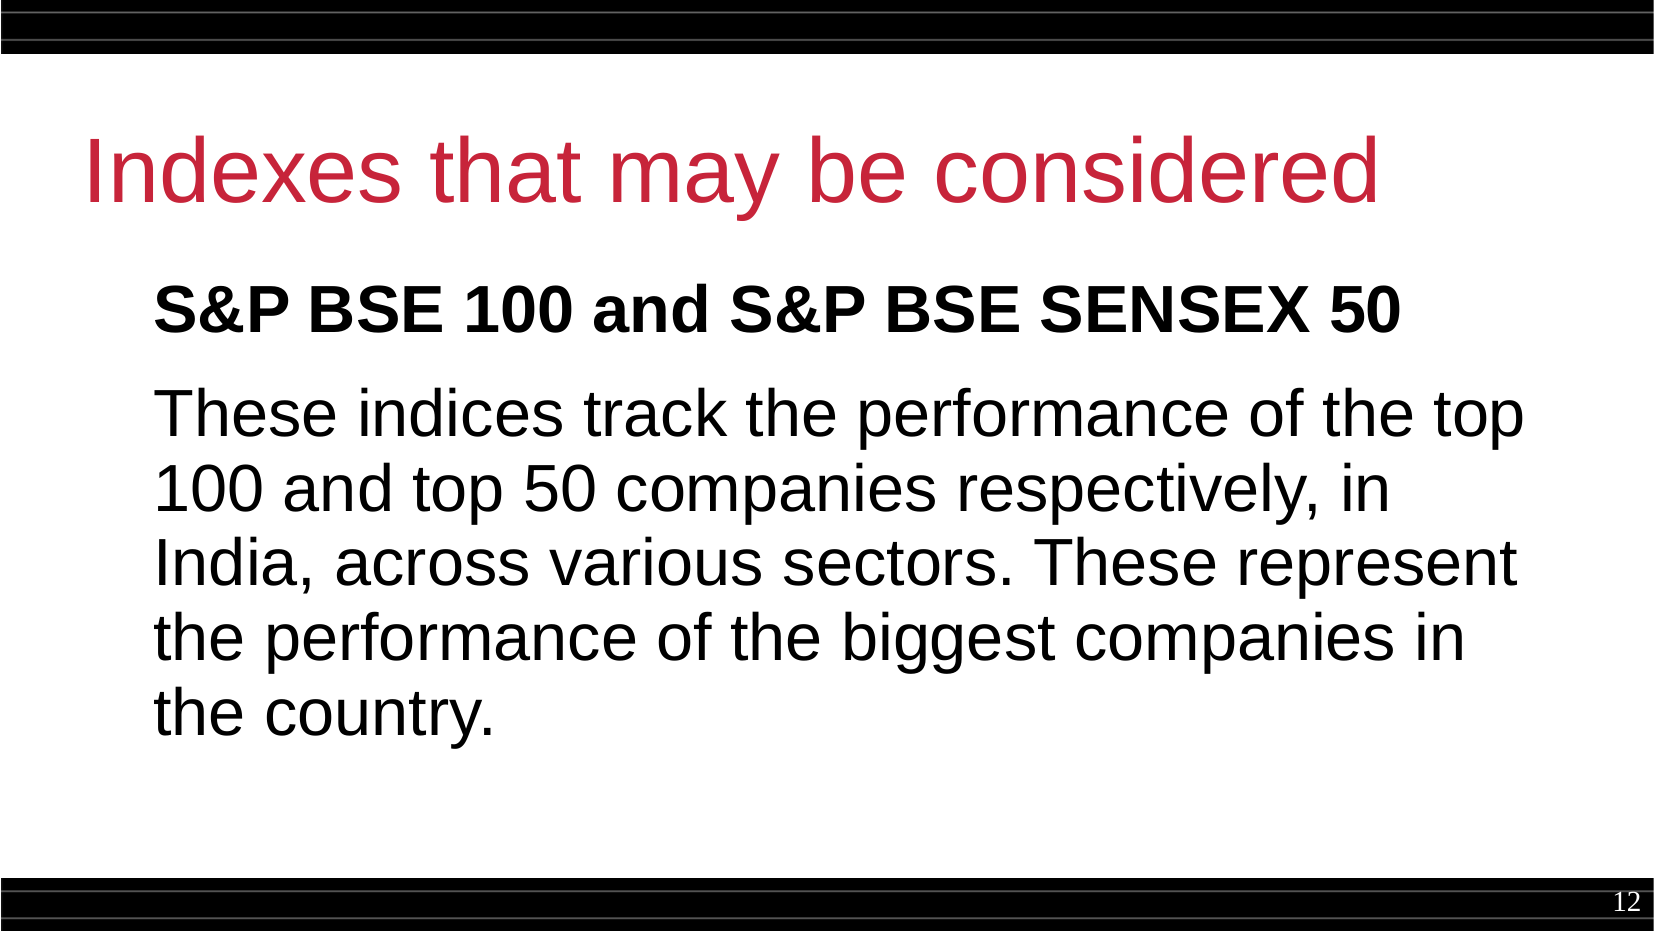

# Indexes that may be considered
S&P BSE 100 and S&P BSE SENSEX 50
These indices track the performance of the top 100 and top 50 companies respectively, in India, across various sectors. These represent the performance of the biggest companies in the country.